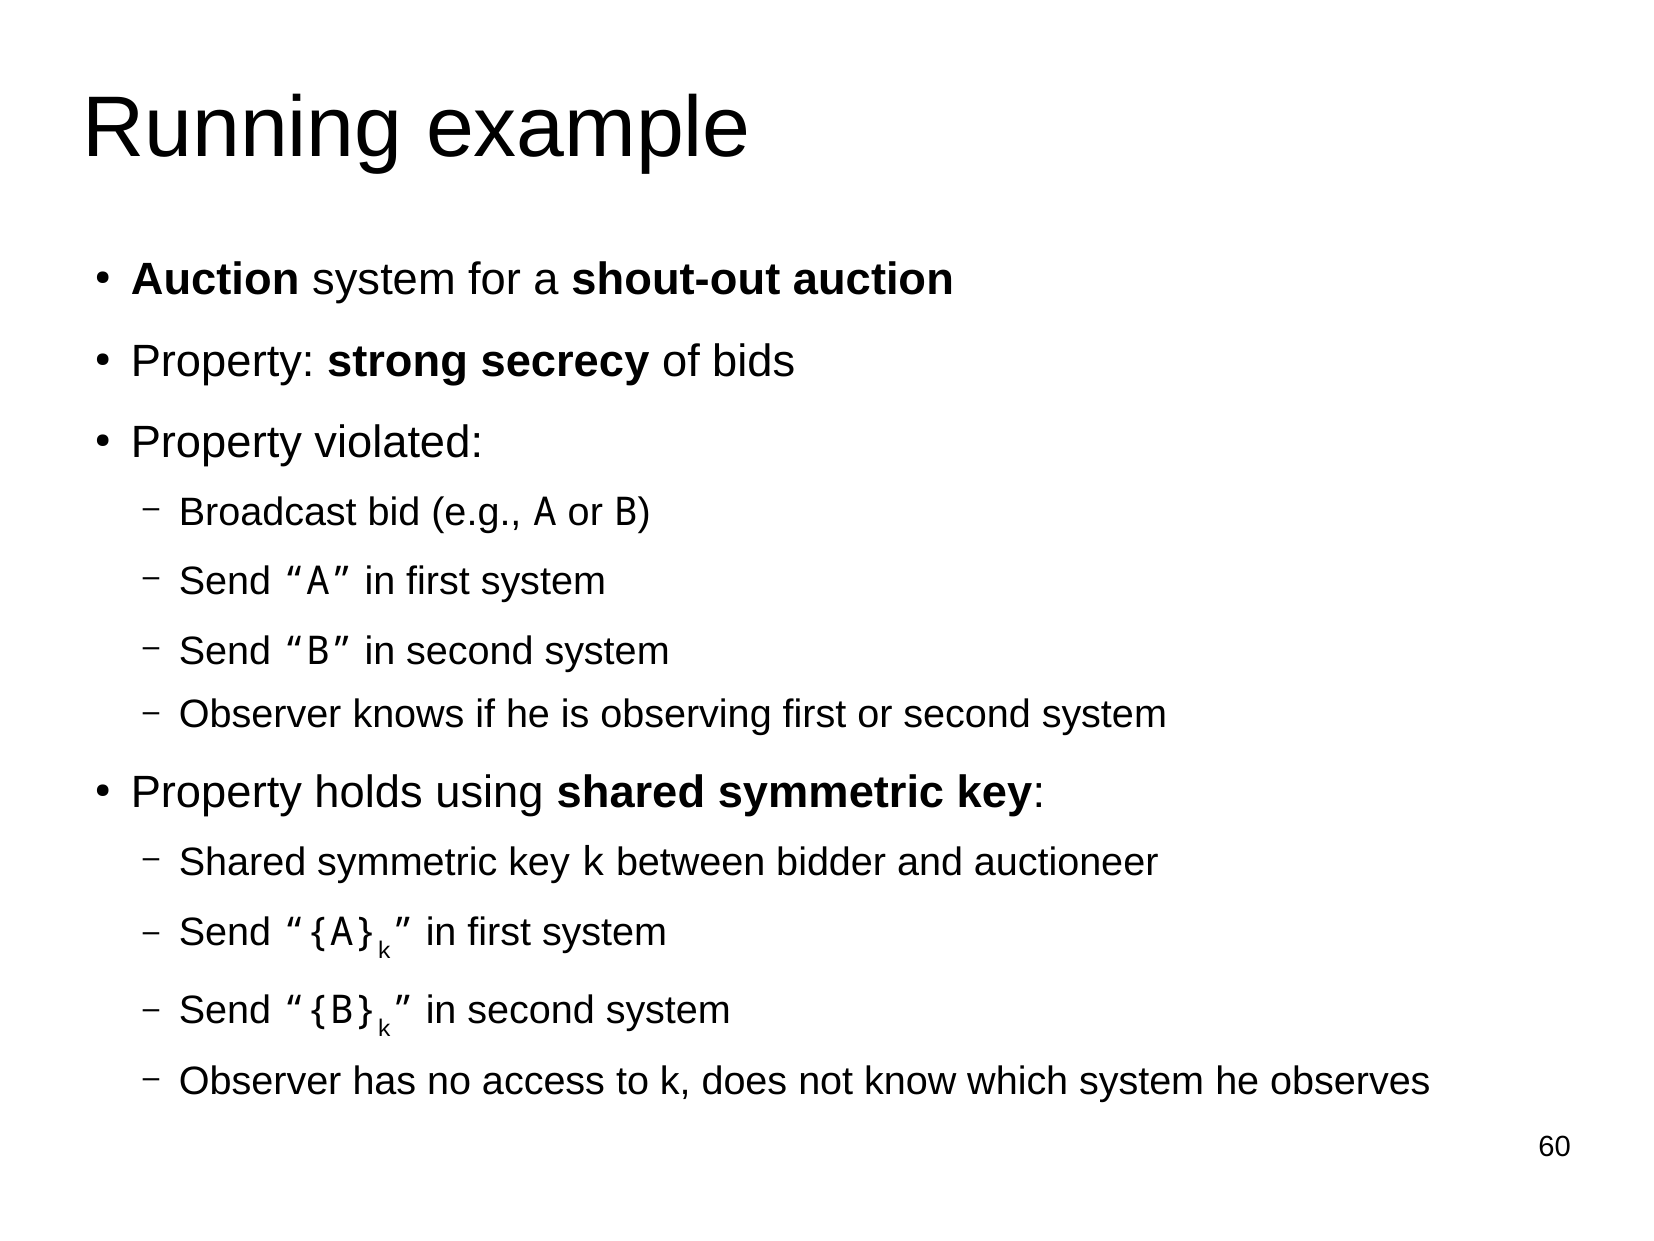

# Running example
Auction system for a shout-out auction
Property: strong secrecy of bids
Property violated:
Broadcast bid (e.g., A or B)
Send “A” in first system
Send “B” in second system
Observer knows if he is observing first or second system
Property holds using shared symmetric key:
Shared symmetric key k between bidder and auctioneer
Send “{A}k” in first system
Send “{B}k” in second system
Observer has no access to k, does not know which system he observes
60